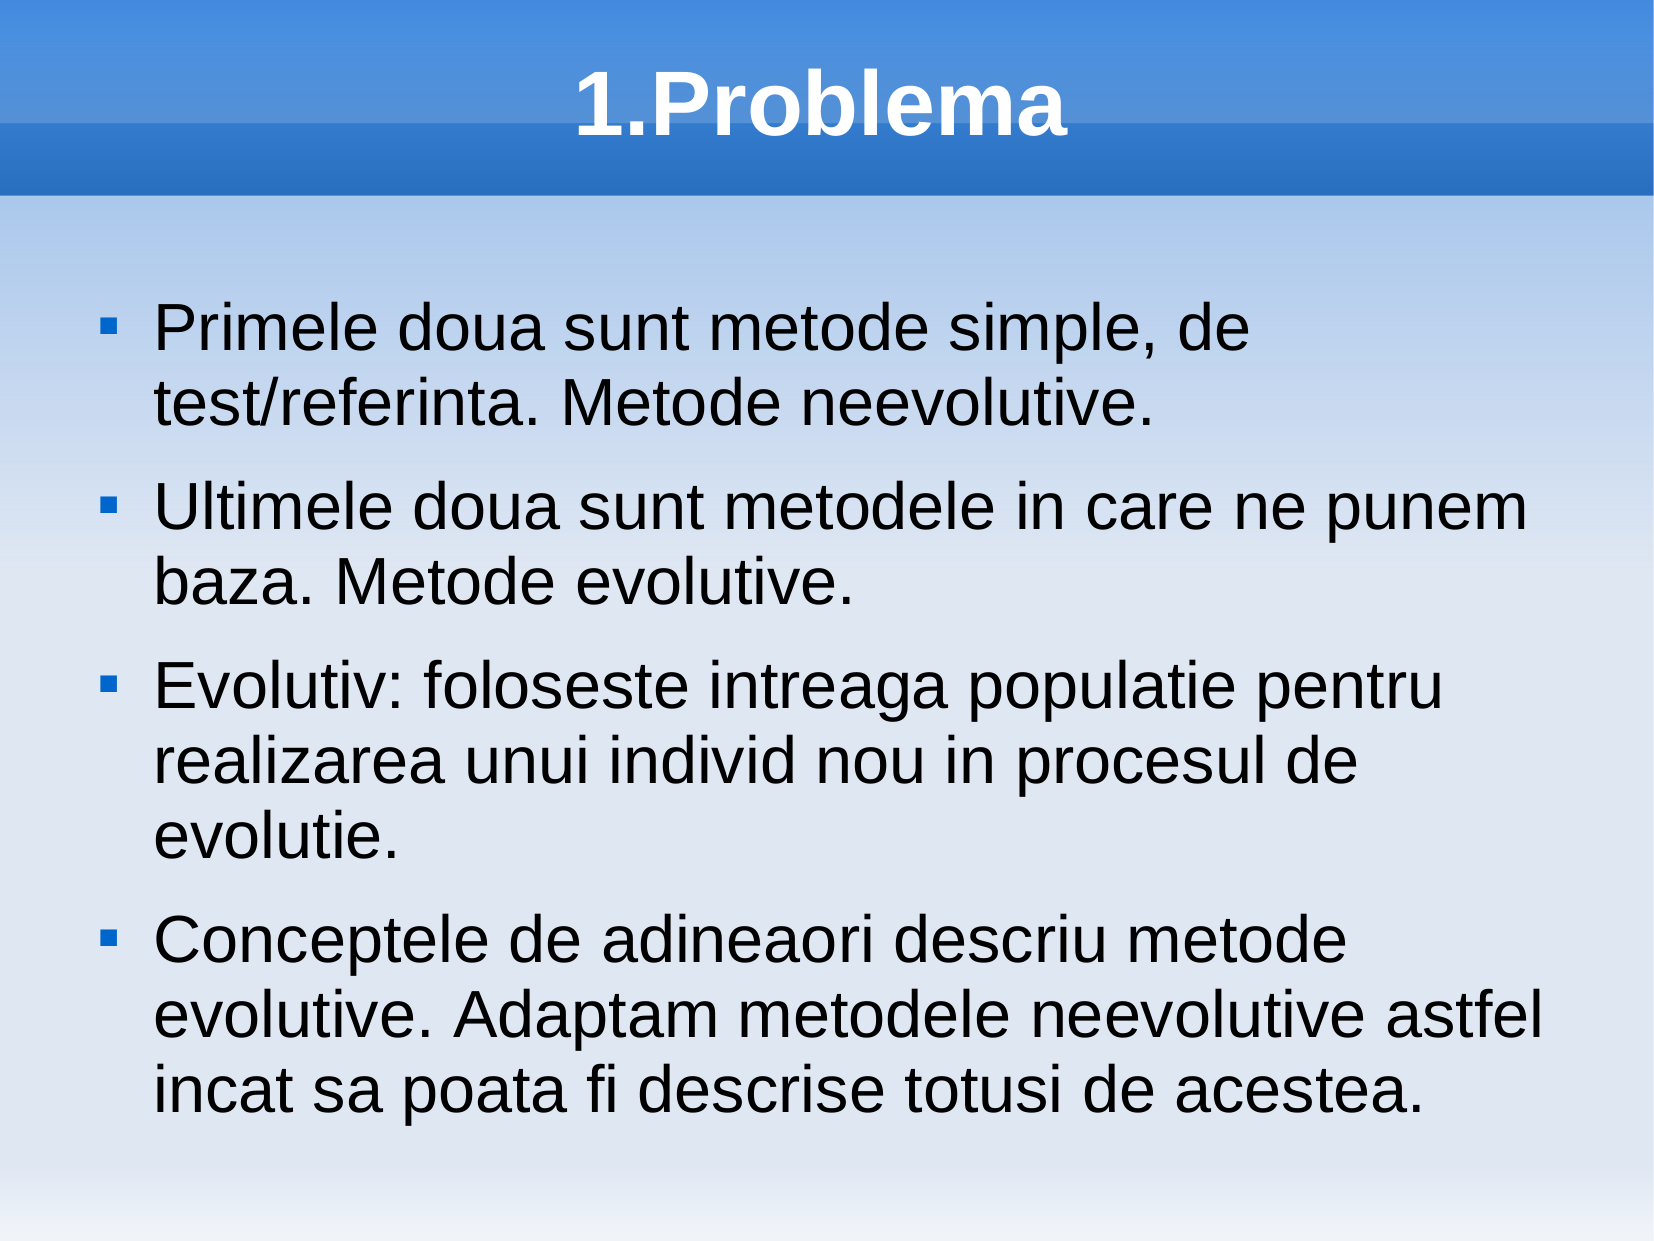

# 1.Problema
Primele doua sunt metode simple, de test/referinta. Metode neevolutive.
Ultimele doua sunt metodele in care ne punem baza. Metode evolutive.
Evolutiv: foloseste intreaga populatie pentru realizarea unui individ nou in procesul de evolutie.
Conceptele de adineaori descriu metode evolutive. Adaptam metodele neevolutive astfel incat sa poata fi descrise totusi de acestea.